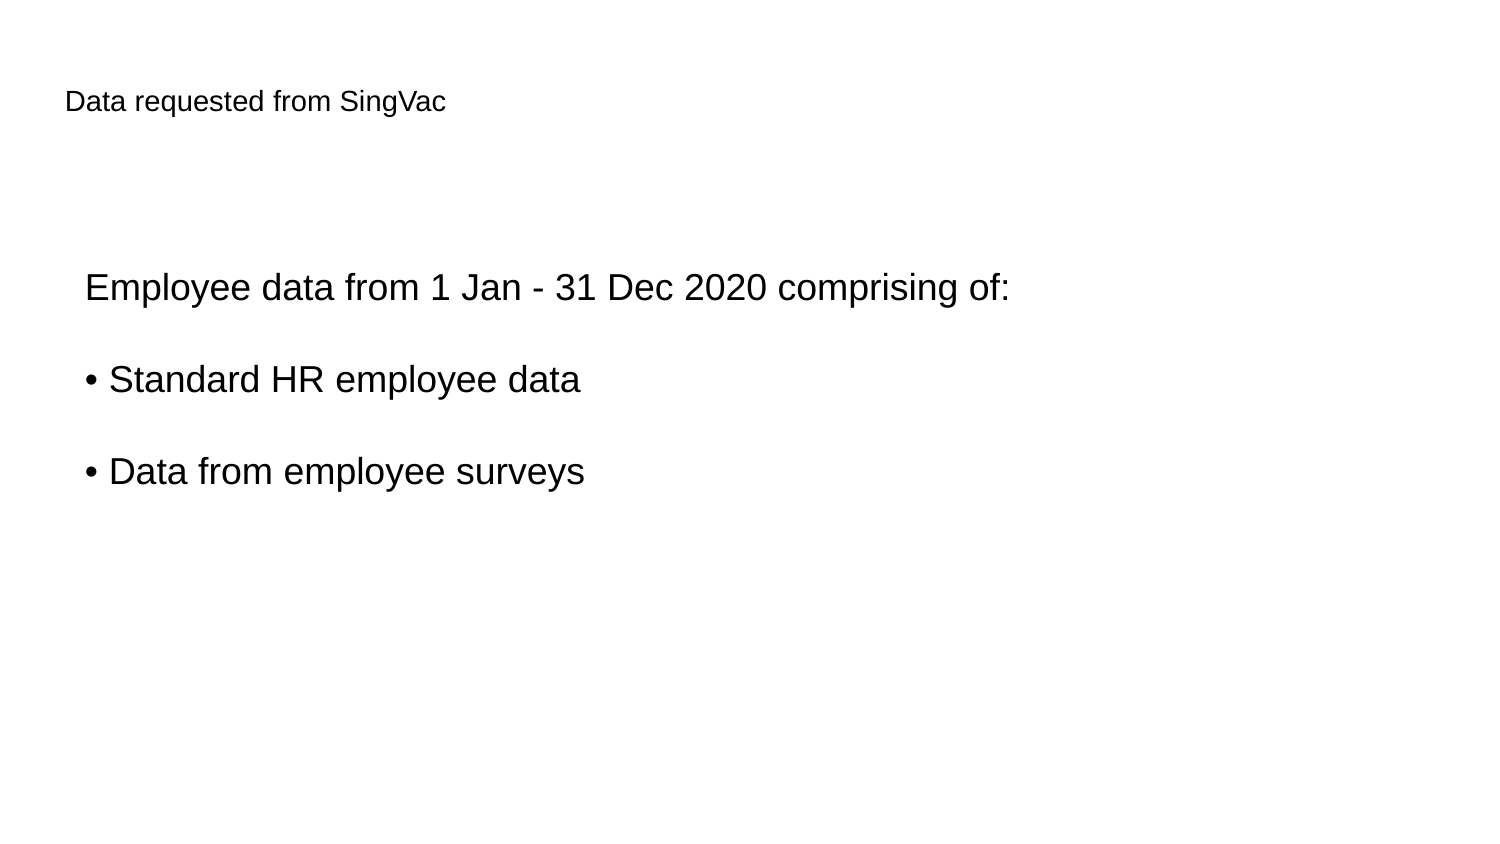

# Data requested from SingVac
Employee data from 1 Jan - 31 Dec 2020 comprising of:
• Standard HR employee data
• Data from employee surveys